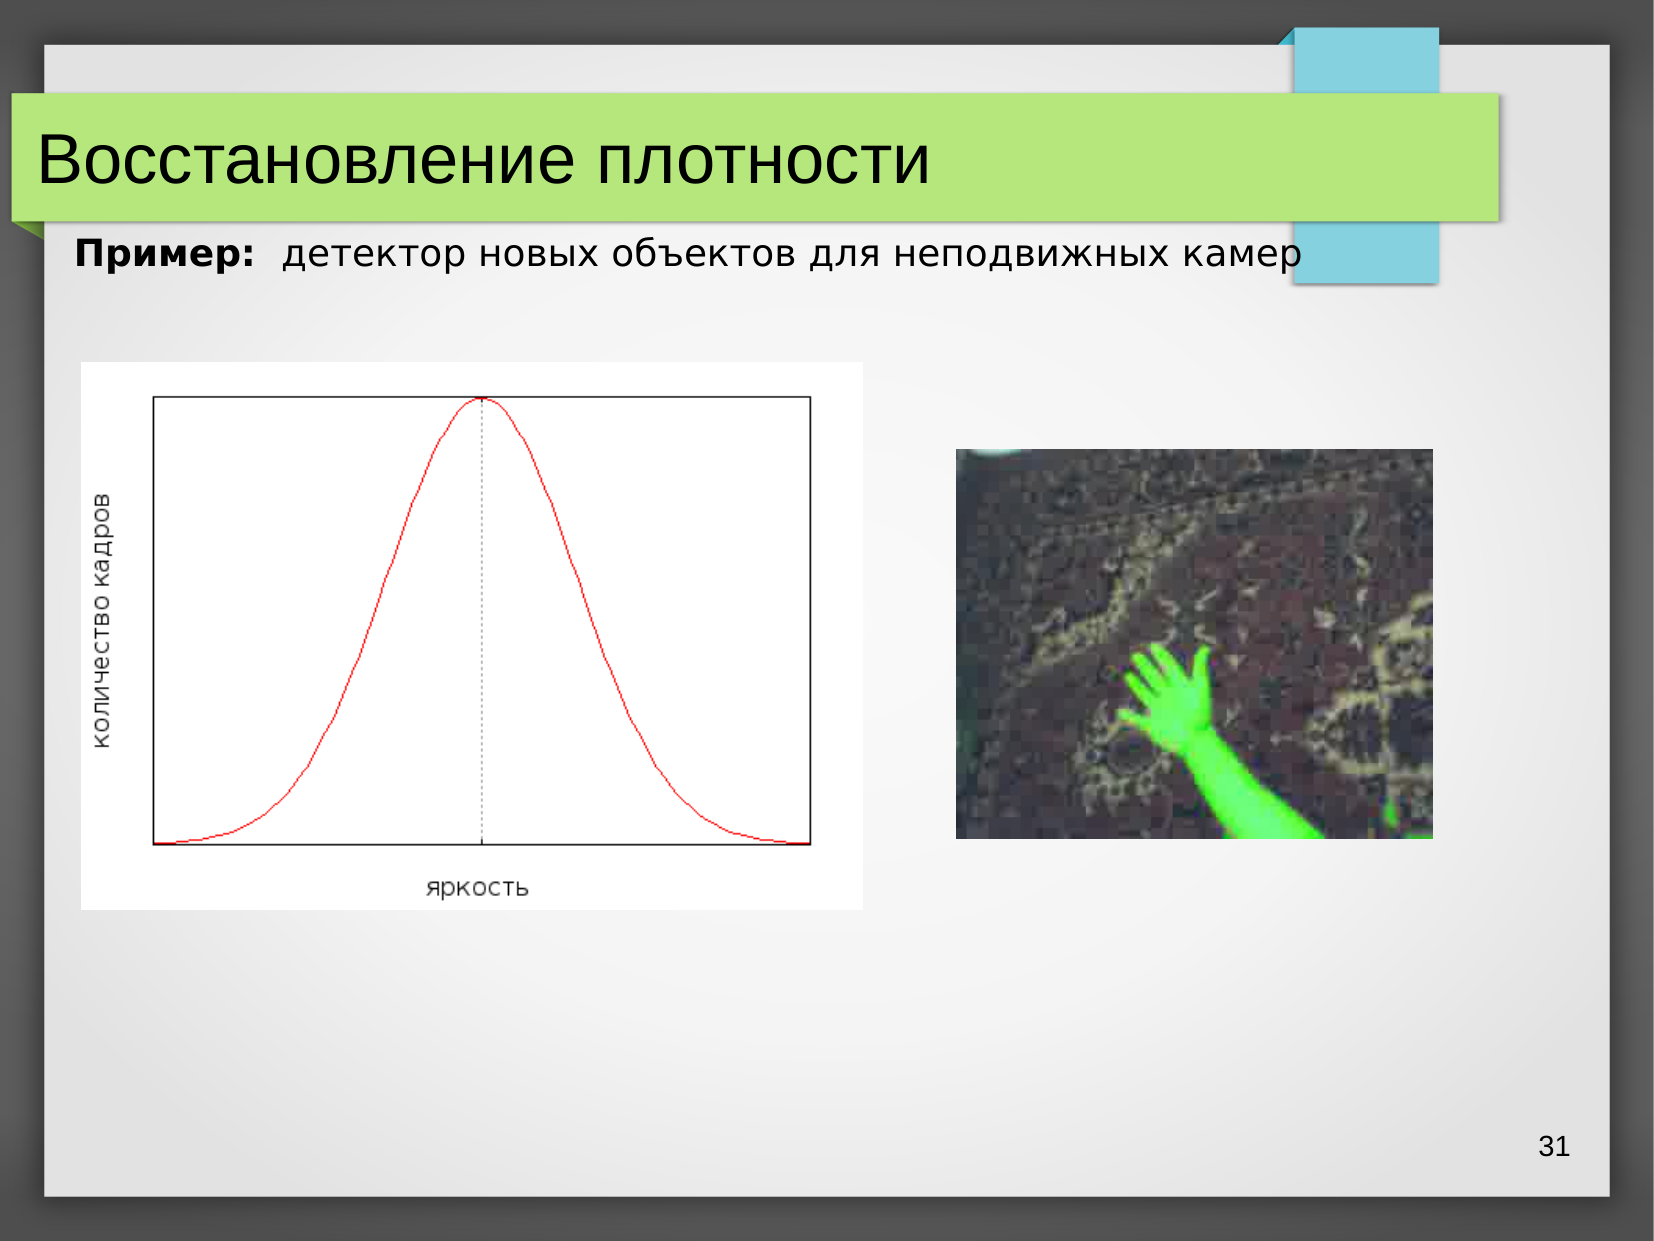

# Восстановление плотности
Пример: детектор новых объектов для неподвижных камер
31